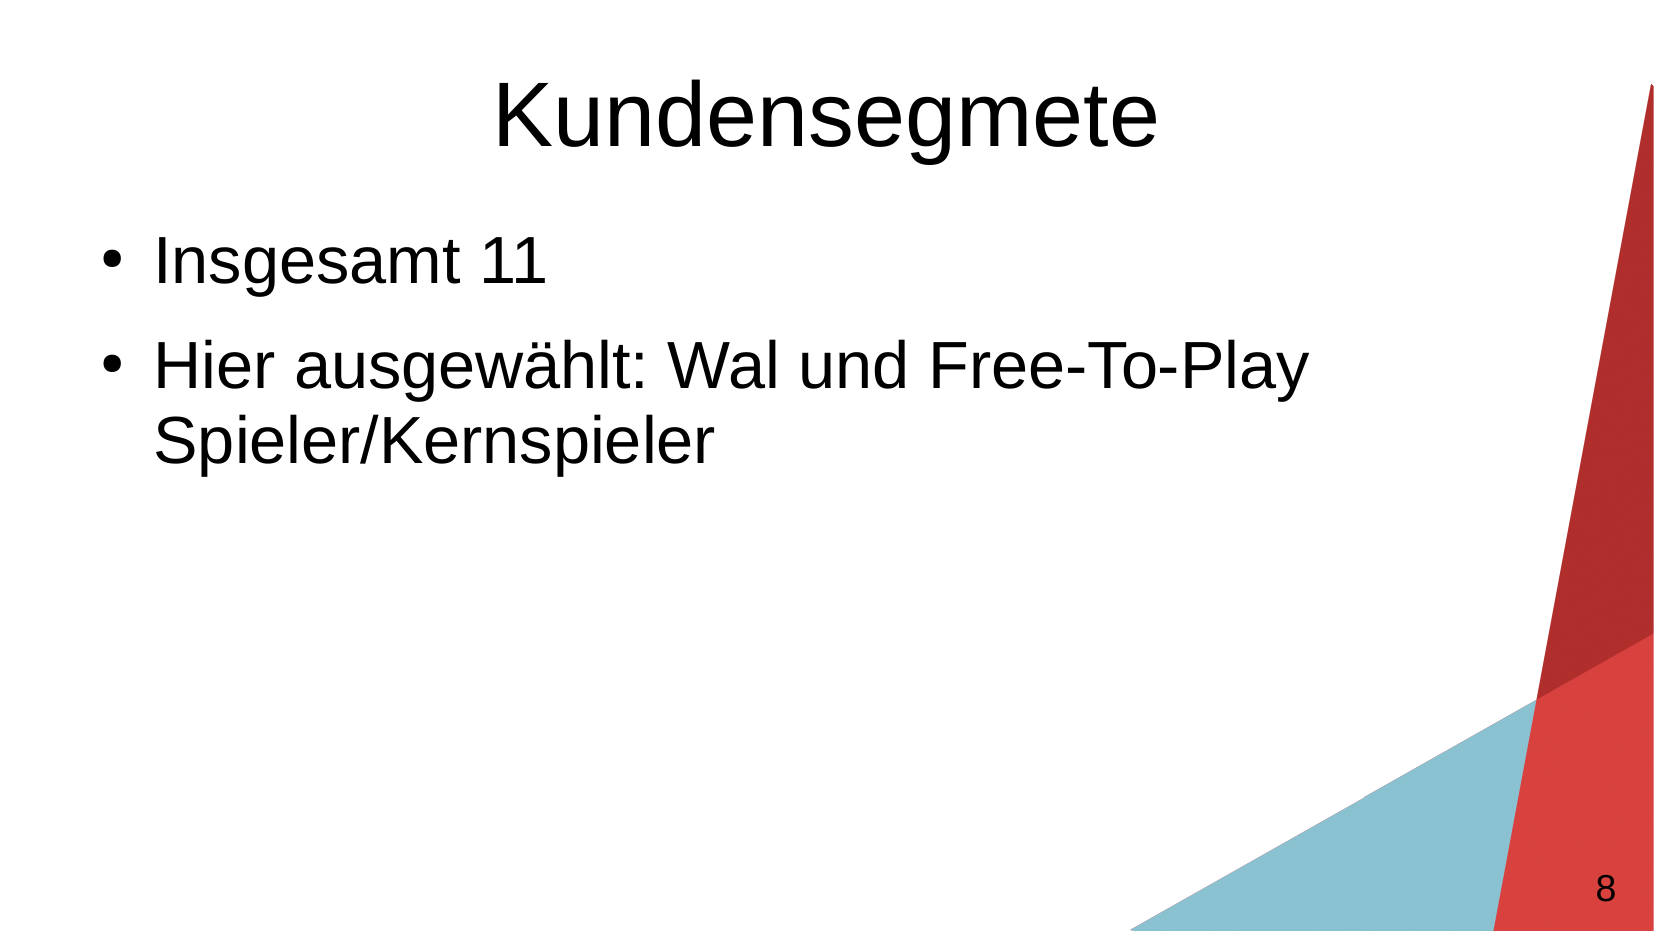

# Kundensegmete
Insgesamt 11
Hier ausgewählt: Wal und Free-To-Play Spieler/Kernspieler